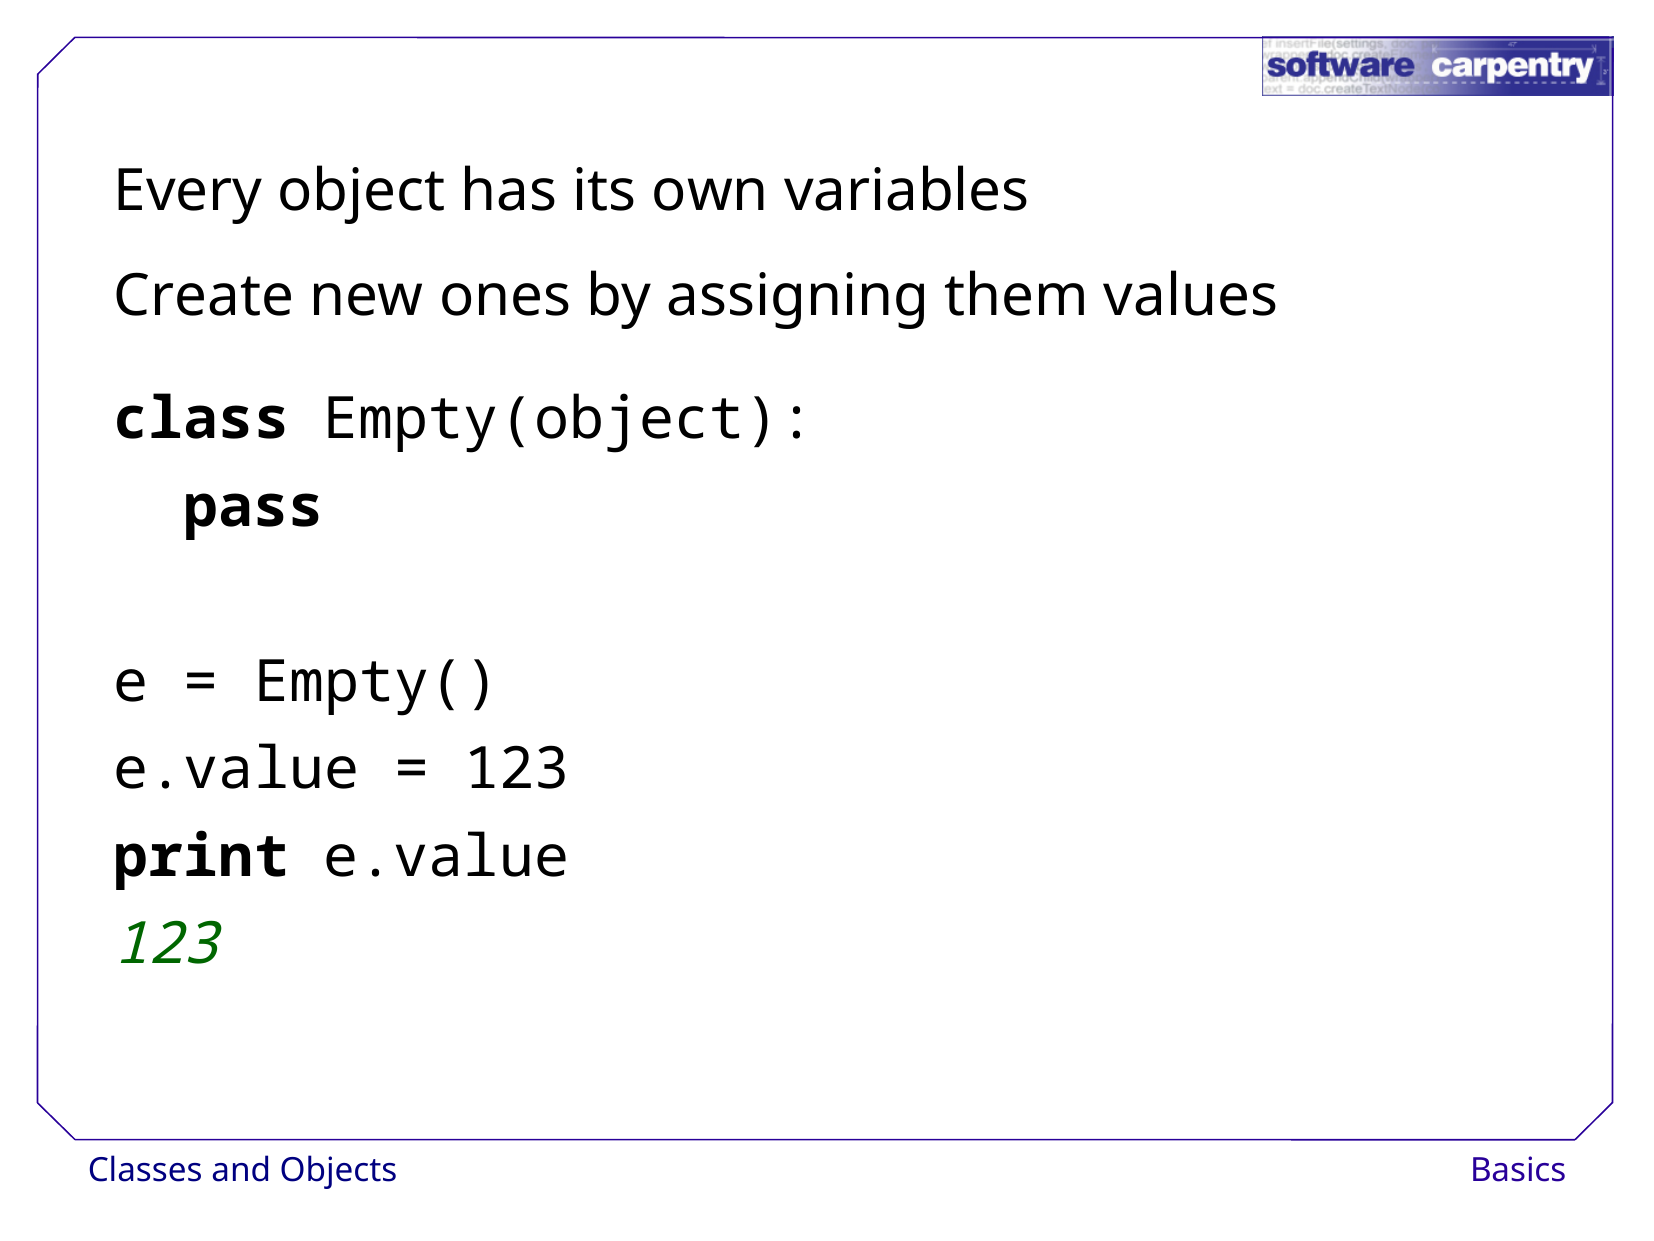

Every object has its own variables
Create new ones by assigning them values
class Empty(object):
 pass
e = Empty()
e.value = 123
print e.value
123